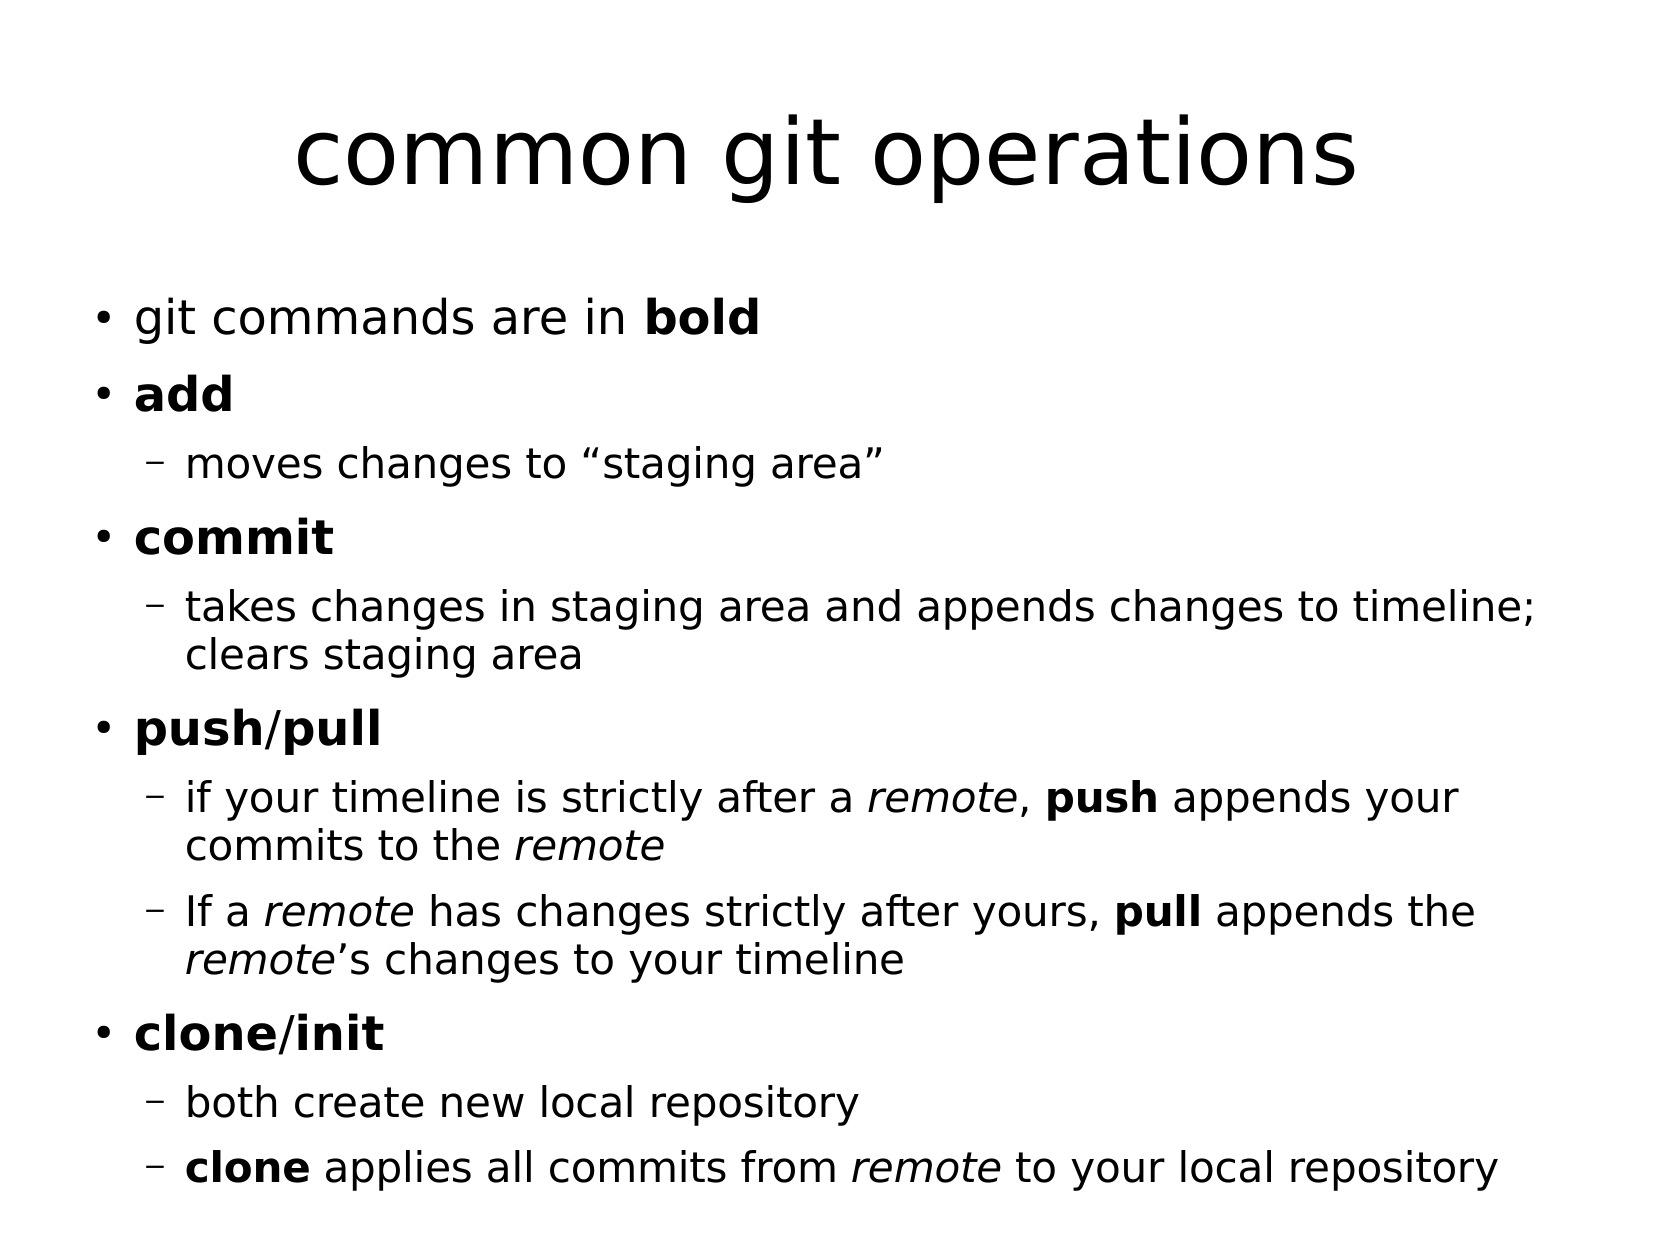

# common git operations
git commands are in bold
add
moves changes to “staging area”
commit
takes changes in staging area and appends changes to timeline; clears staging area
push/pull
if your timeline is strictly after a remote, push appends your commits to the remote
If a remote has changes strictly after yours, pull appends the remote’s changes to your timeline
clone/init
both create new local repository
clone applies all commits from remote to your local repository